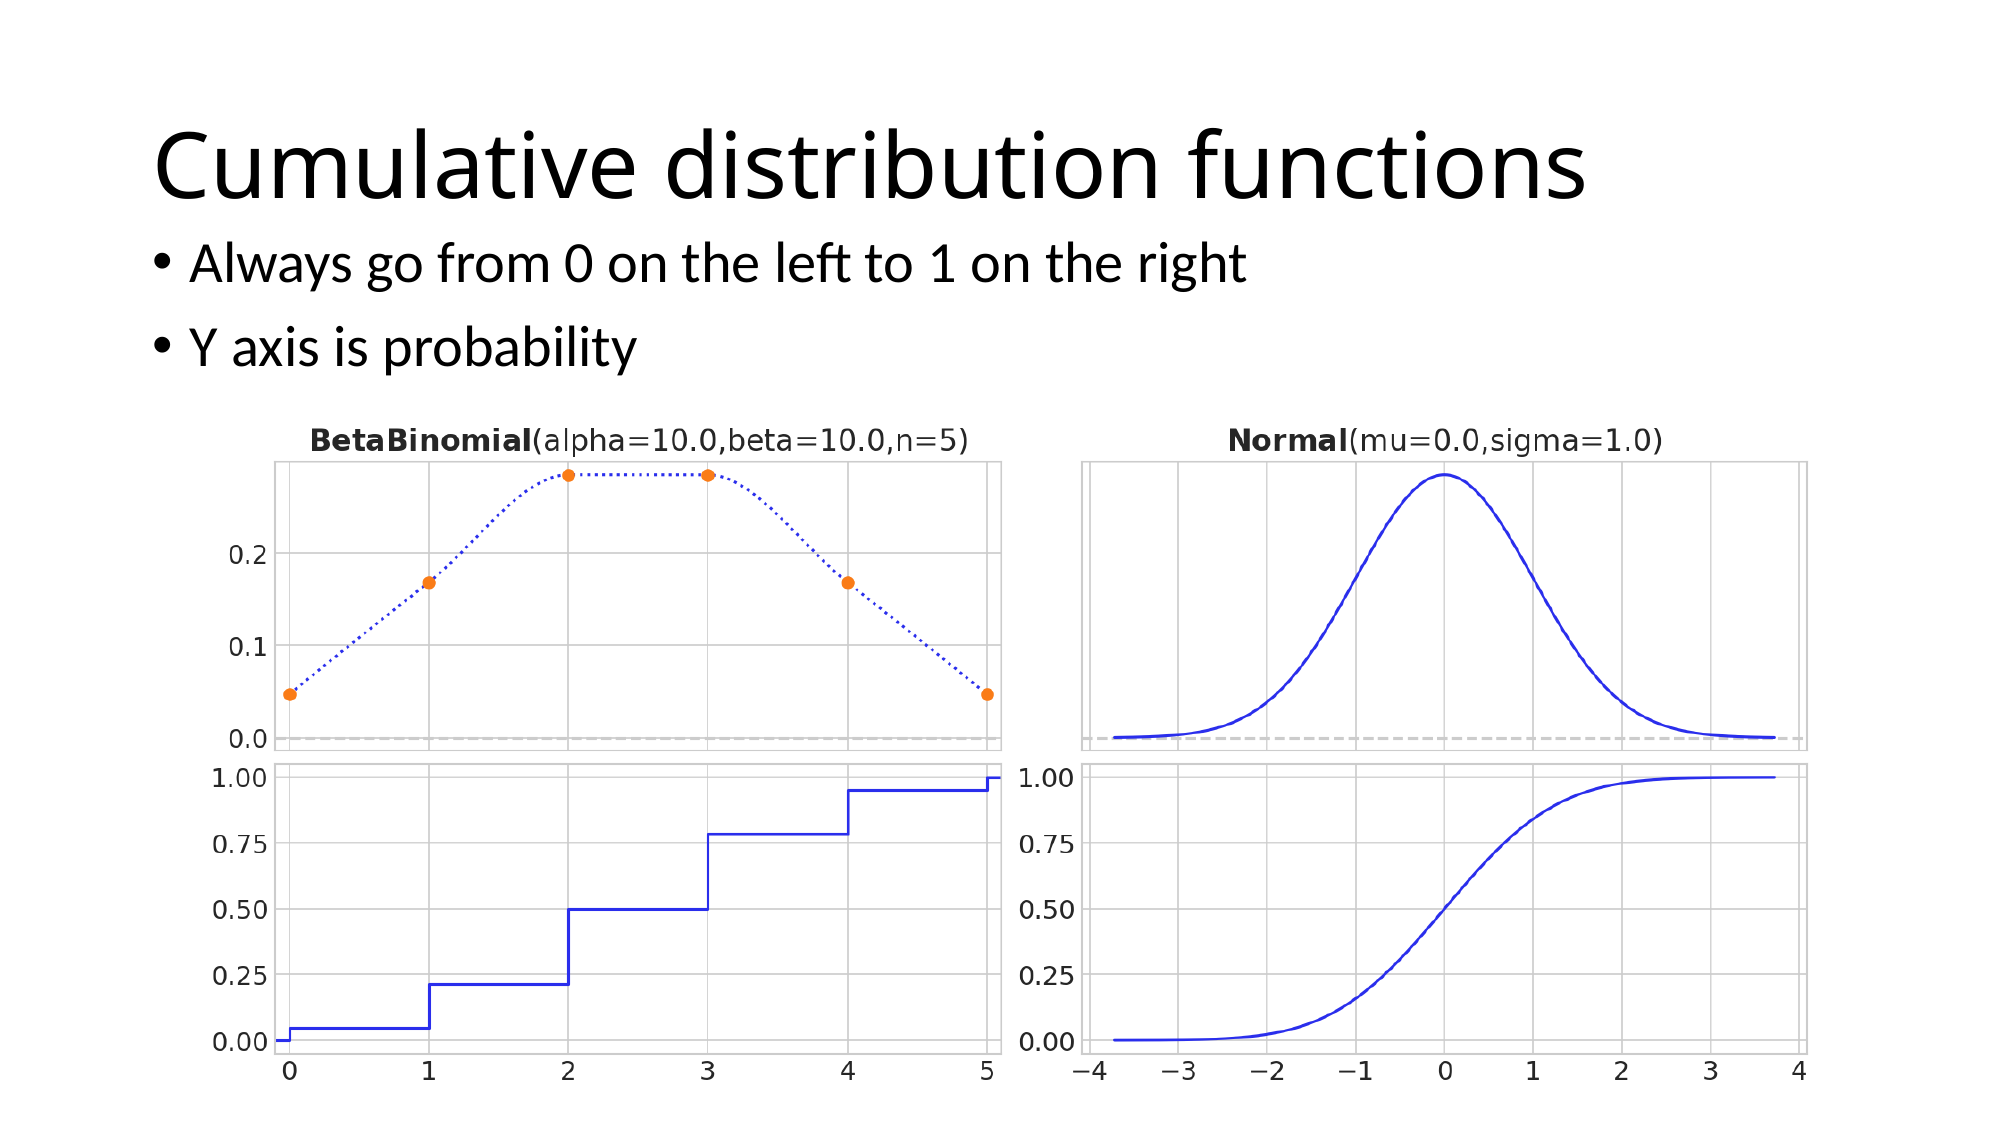

# Cumulative distribution functions
Always go from 0 on the left to 1 on the right
Y axis is probability